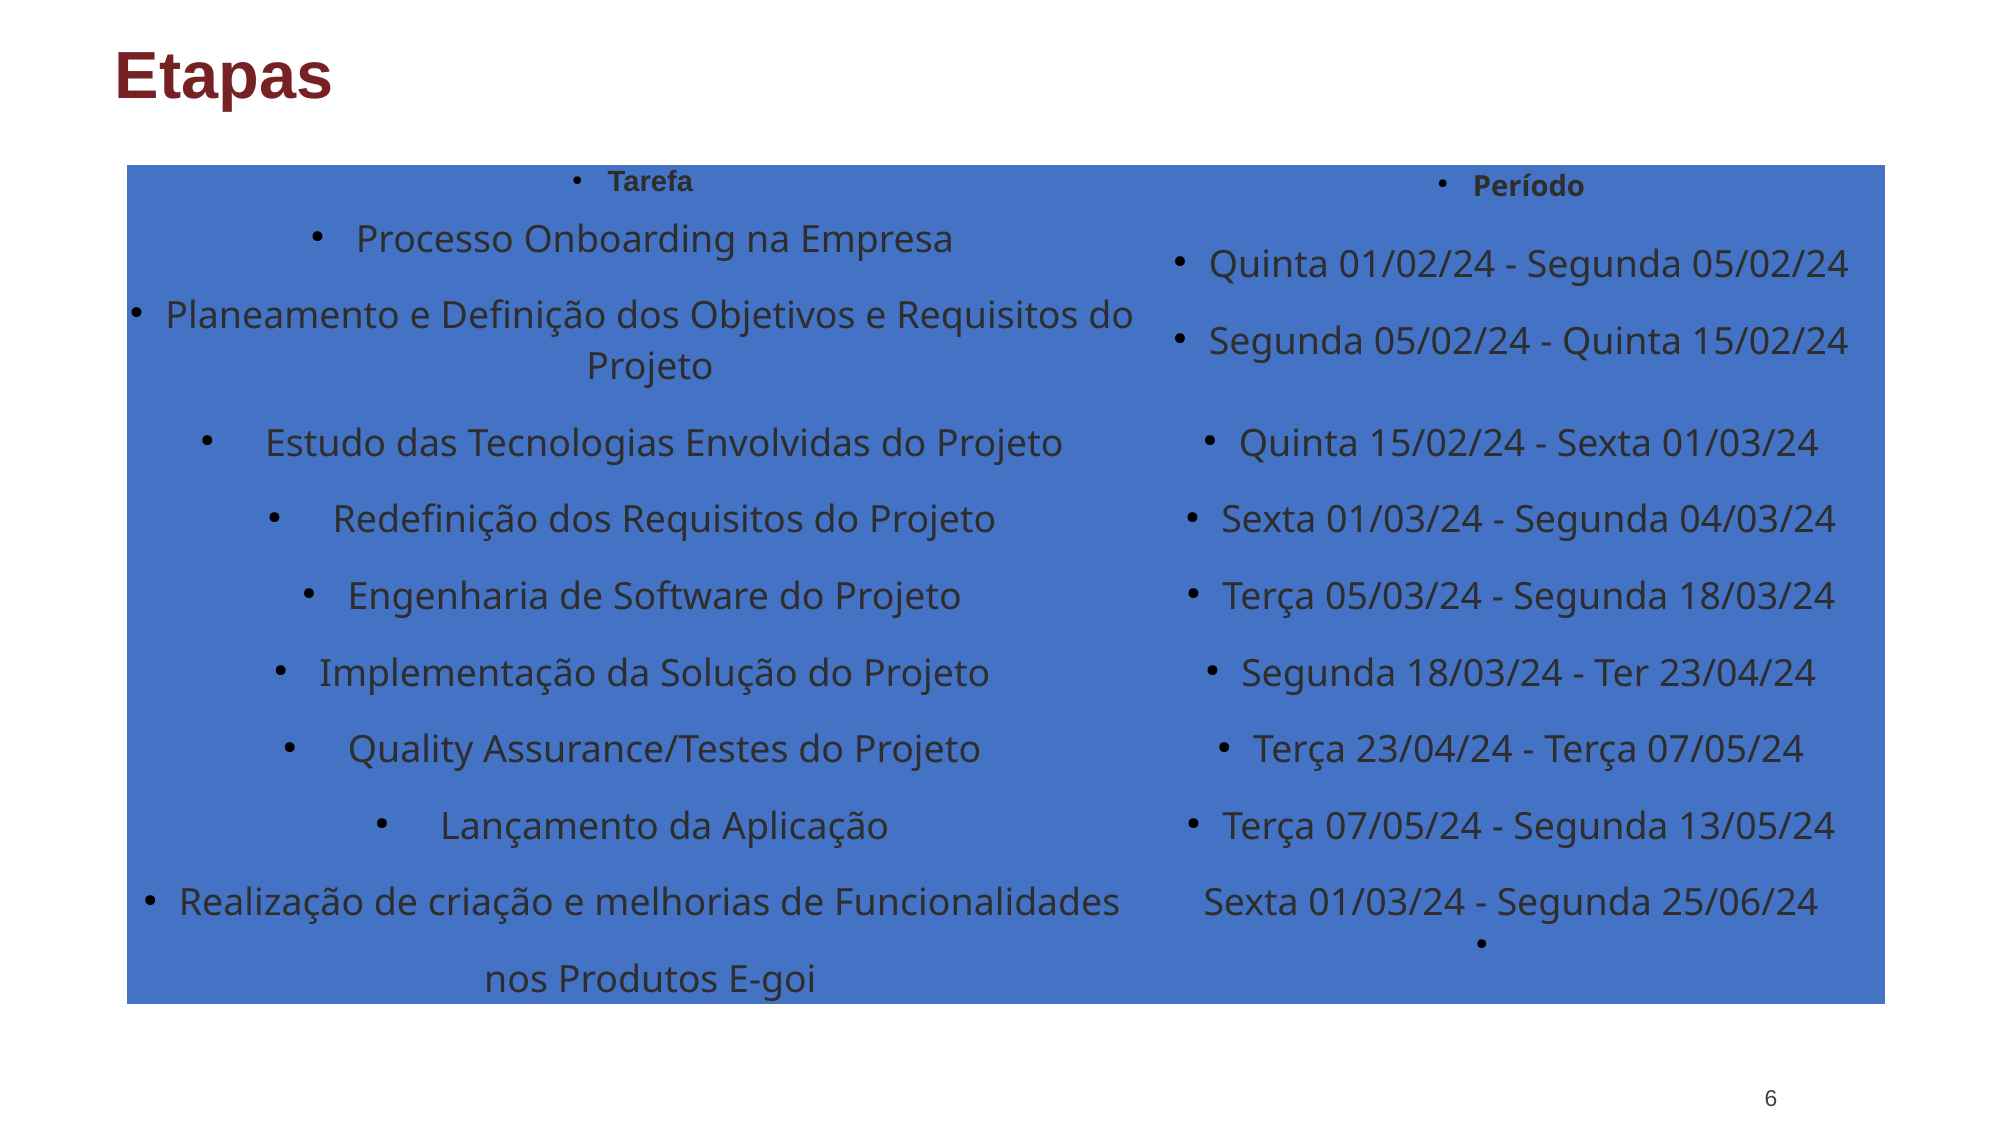

# Etapas
| Tarefa | Período |
| --- | --- |
| Processo Onboarding na Empresa | Quinta 01/02/24 - Segunda 05/02/24 |
| Planeamento e Definição dos Objetivos e Requisitos do Projeto | Segunda 05/02/24 - Quinta 15/02/24 |
| Estudo das Tecnologias Envolvidas do Projeto | Quinta 15/02/24 - Sexta 01/03/24 |
| Redefinição dos Requisitos do Projeto | Sexta 01/03/24 - Segunda 04/03/24 |
| Engenharia de Software do Projeto | Terça 05/03/24 - Segunda 18/03/24 |
| Implementação da Solução do Projeto | Segunda 18/03/24 - Ter 23/04/24 |
| Quality Assurance/Testes do Projeto | Terça 23/04/24 - Terça 07/05/24 |
| Lançamento da Aplicação | Terça 07/05/24 - Segunda 13/05/24 |
| Realização de criação e melhorias de Funcionalidades nos Produtos E-goi | Sexta 01/03/24 - Segunda 25/06/24 |